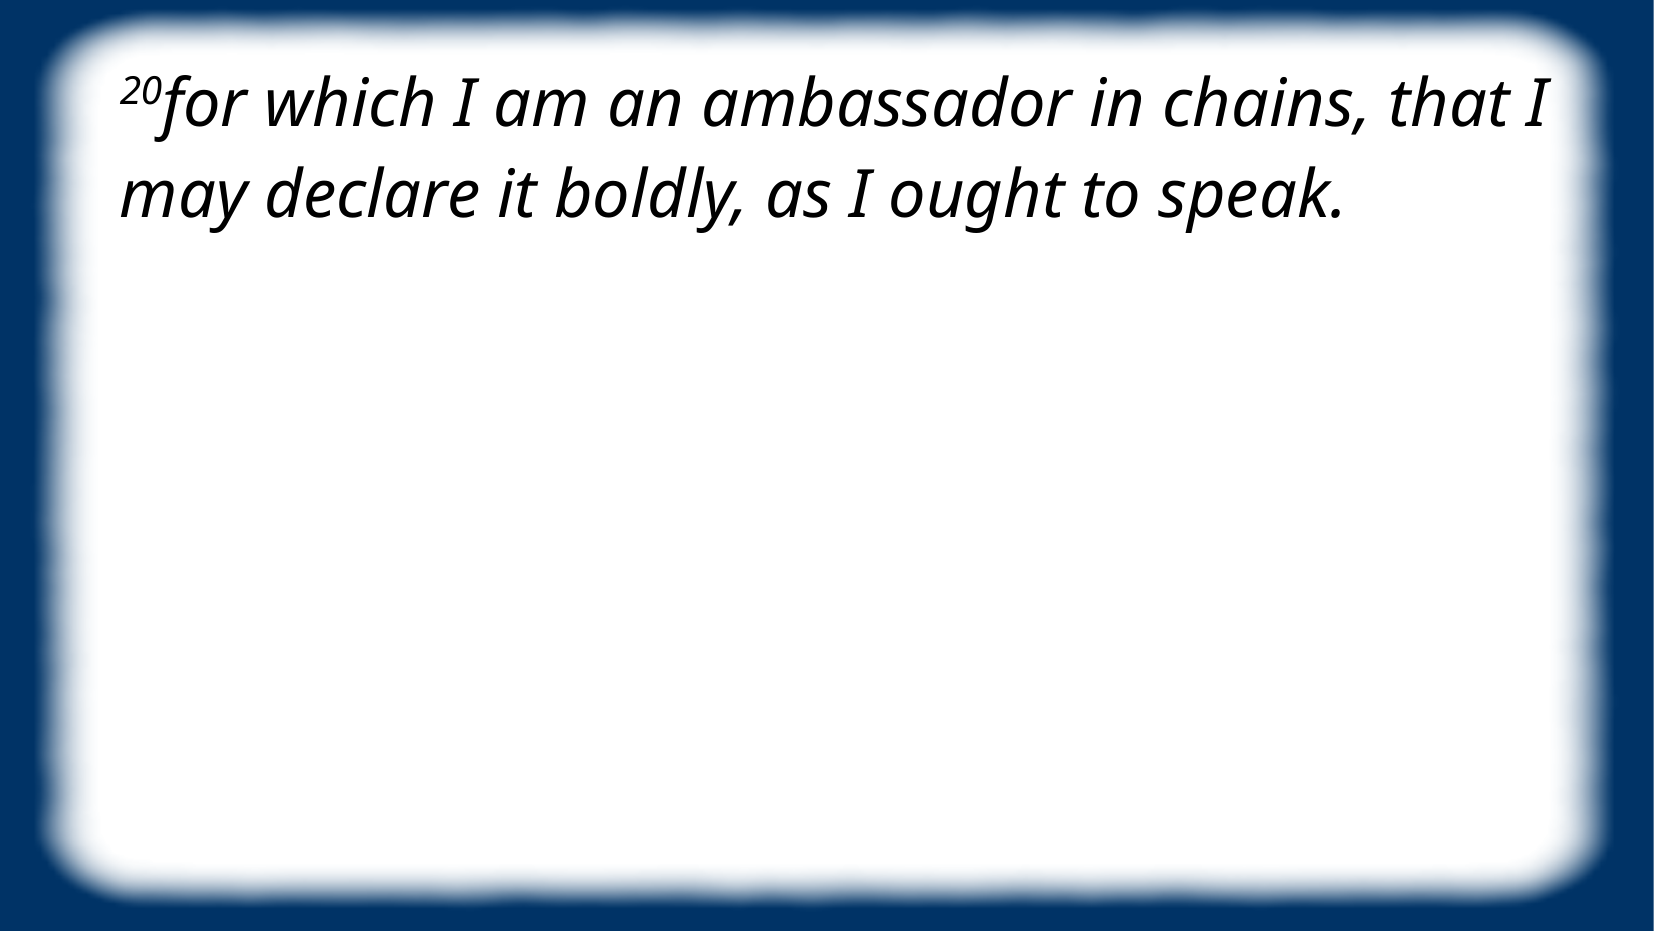

20for which I am an ambassador in chains, that I may declare it boldly, as I ought to speak.